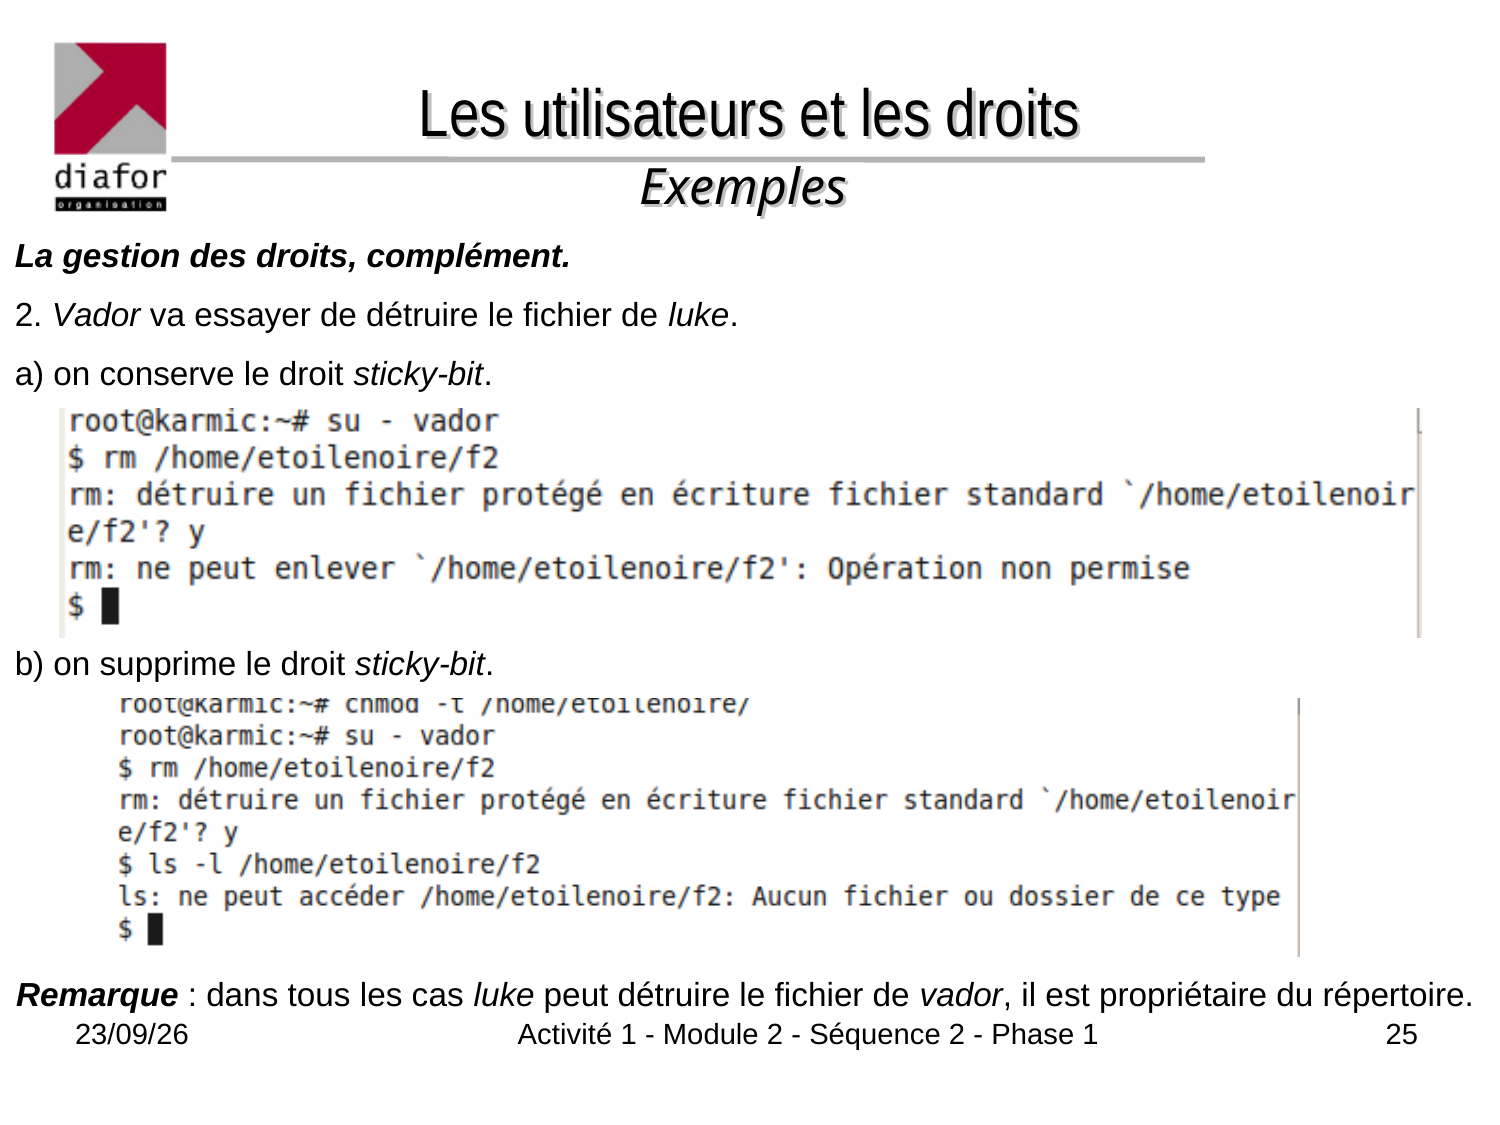

# Les utilisateurs et les droits Exemples
La gestion des droits, complément.
2. Vador va essayer de détruire le fichier de luke.
a) on conserve le droit sticky-bit.
b) on supprime le droit sticky-bit.
Remarque : dans tous les cas luke peut détruire le fichier de vador, il est propriétaire du répertoire.
Activité 1 - Module 2 - Séquence 2 - Phase 1
25